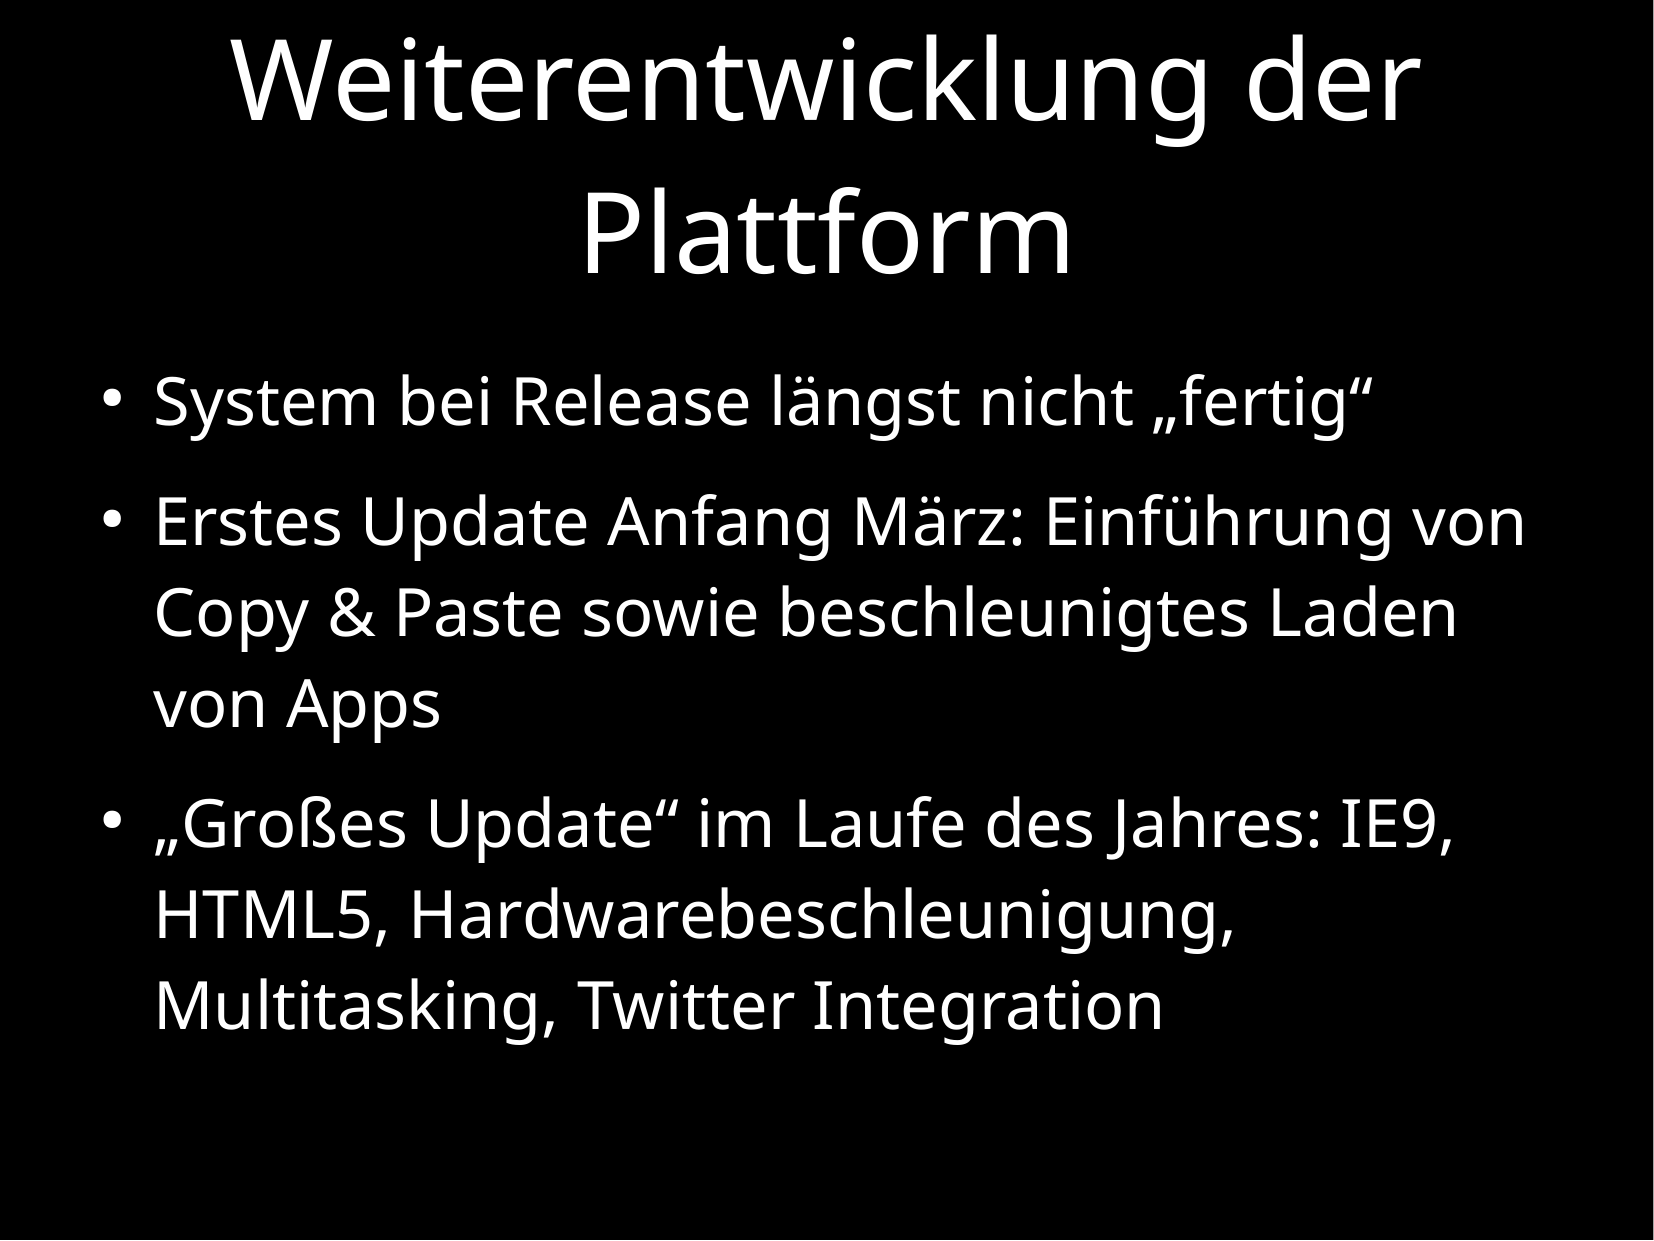

# Weiterentwicklung der Plattform
System bei Release längst nicht „fertig“
Erstes Update Anfang März: Einführung von Copy & Paste sowie beschleunigtes Laden von Apps
„Großes Update“ im Laufe des Jahres: IE9, HTML5, Hardwarebeschleunigung, Multitasking, Twitter Integration